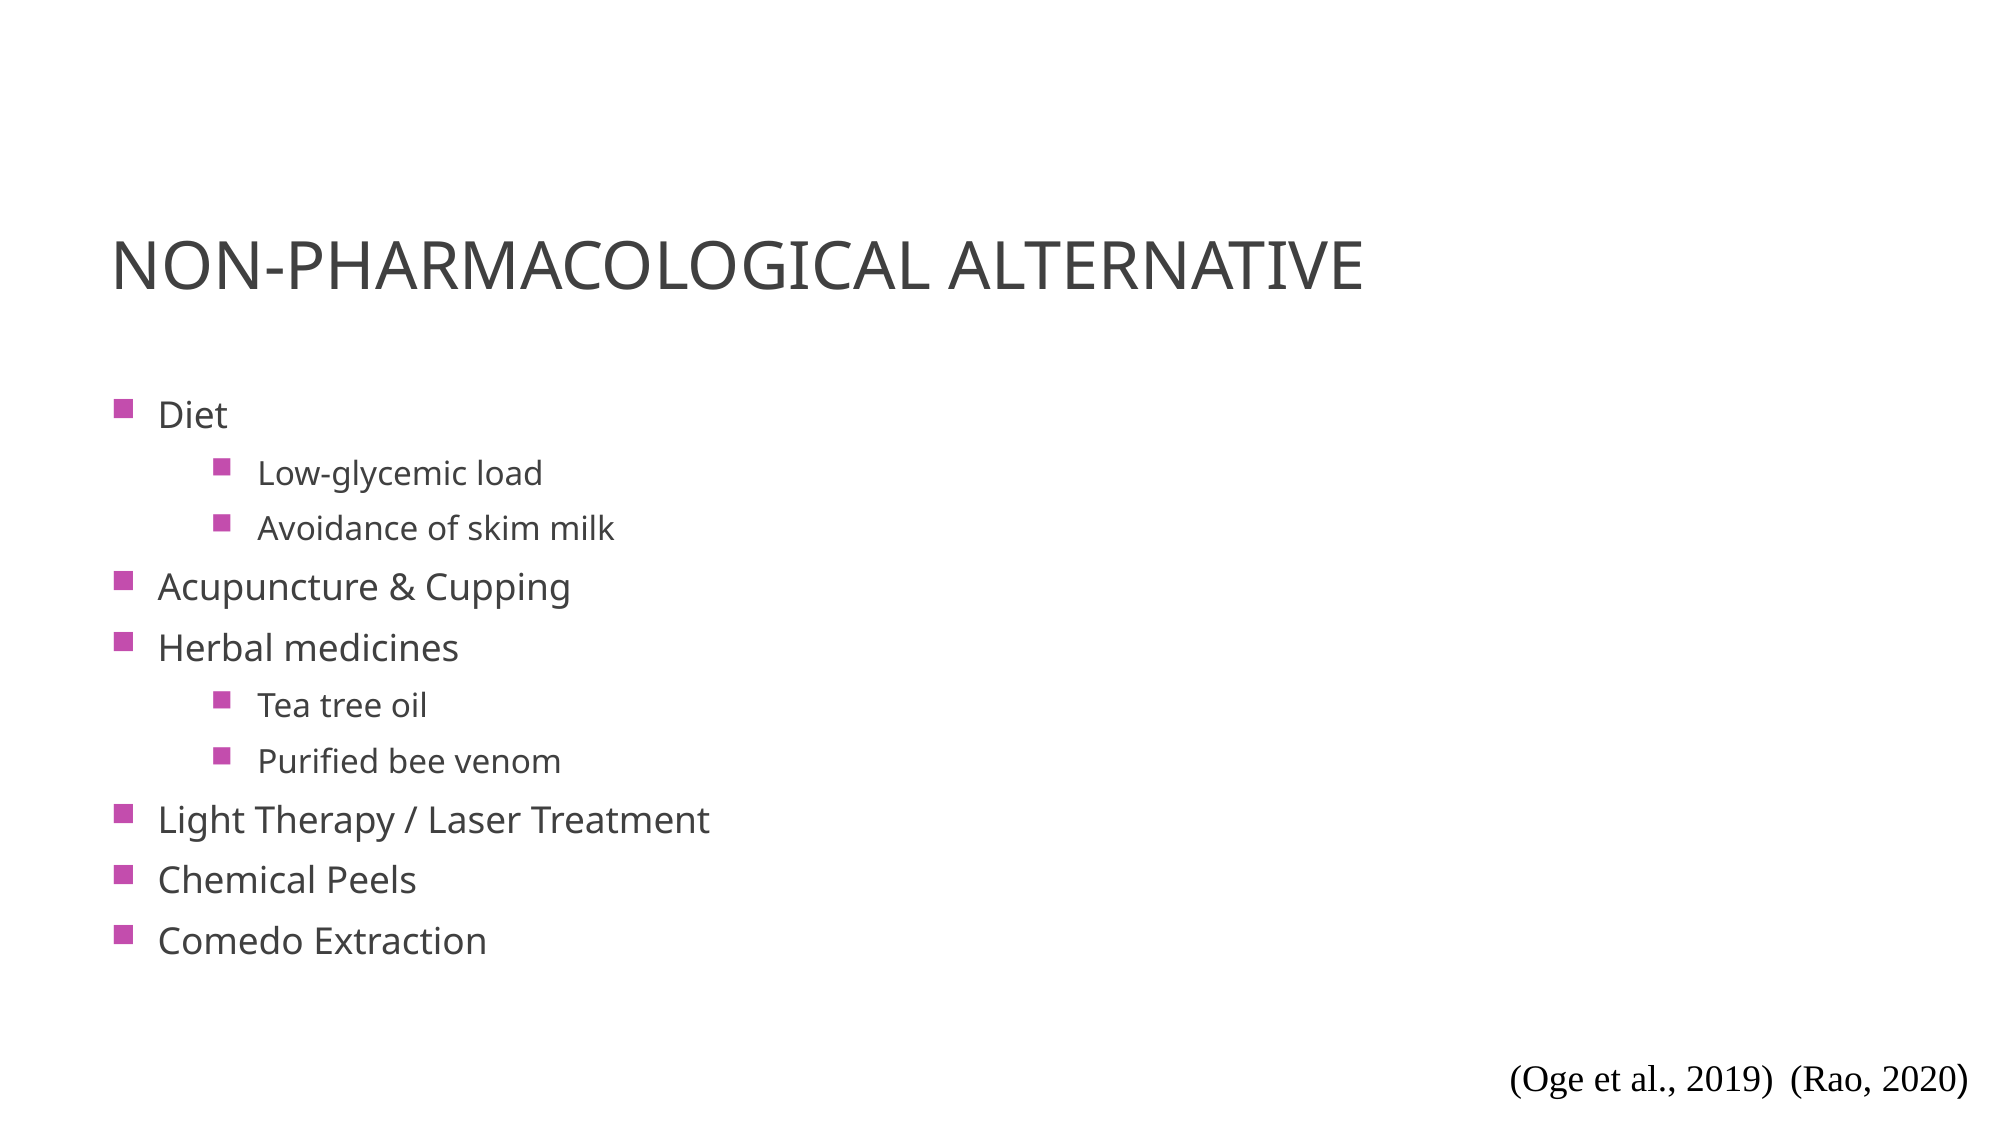

# Non-Pharmacological Alternative
Diet
Low-glycemic load
Avoidance of skim milk
Acupuncture & Cupping
Herbal medicines
Tea tree oil
Purified bee venom
Light Therapy / Laser Treatment
Chemical Peels
Comedo Extraction
(Oge et al., 2019)
(Rao, 2020)